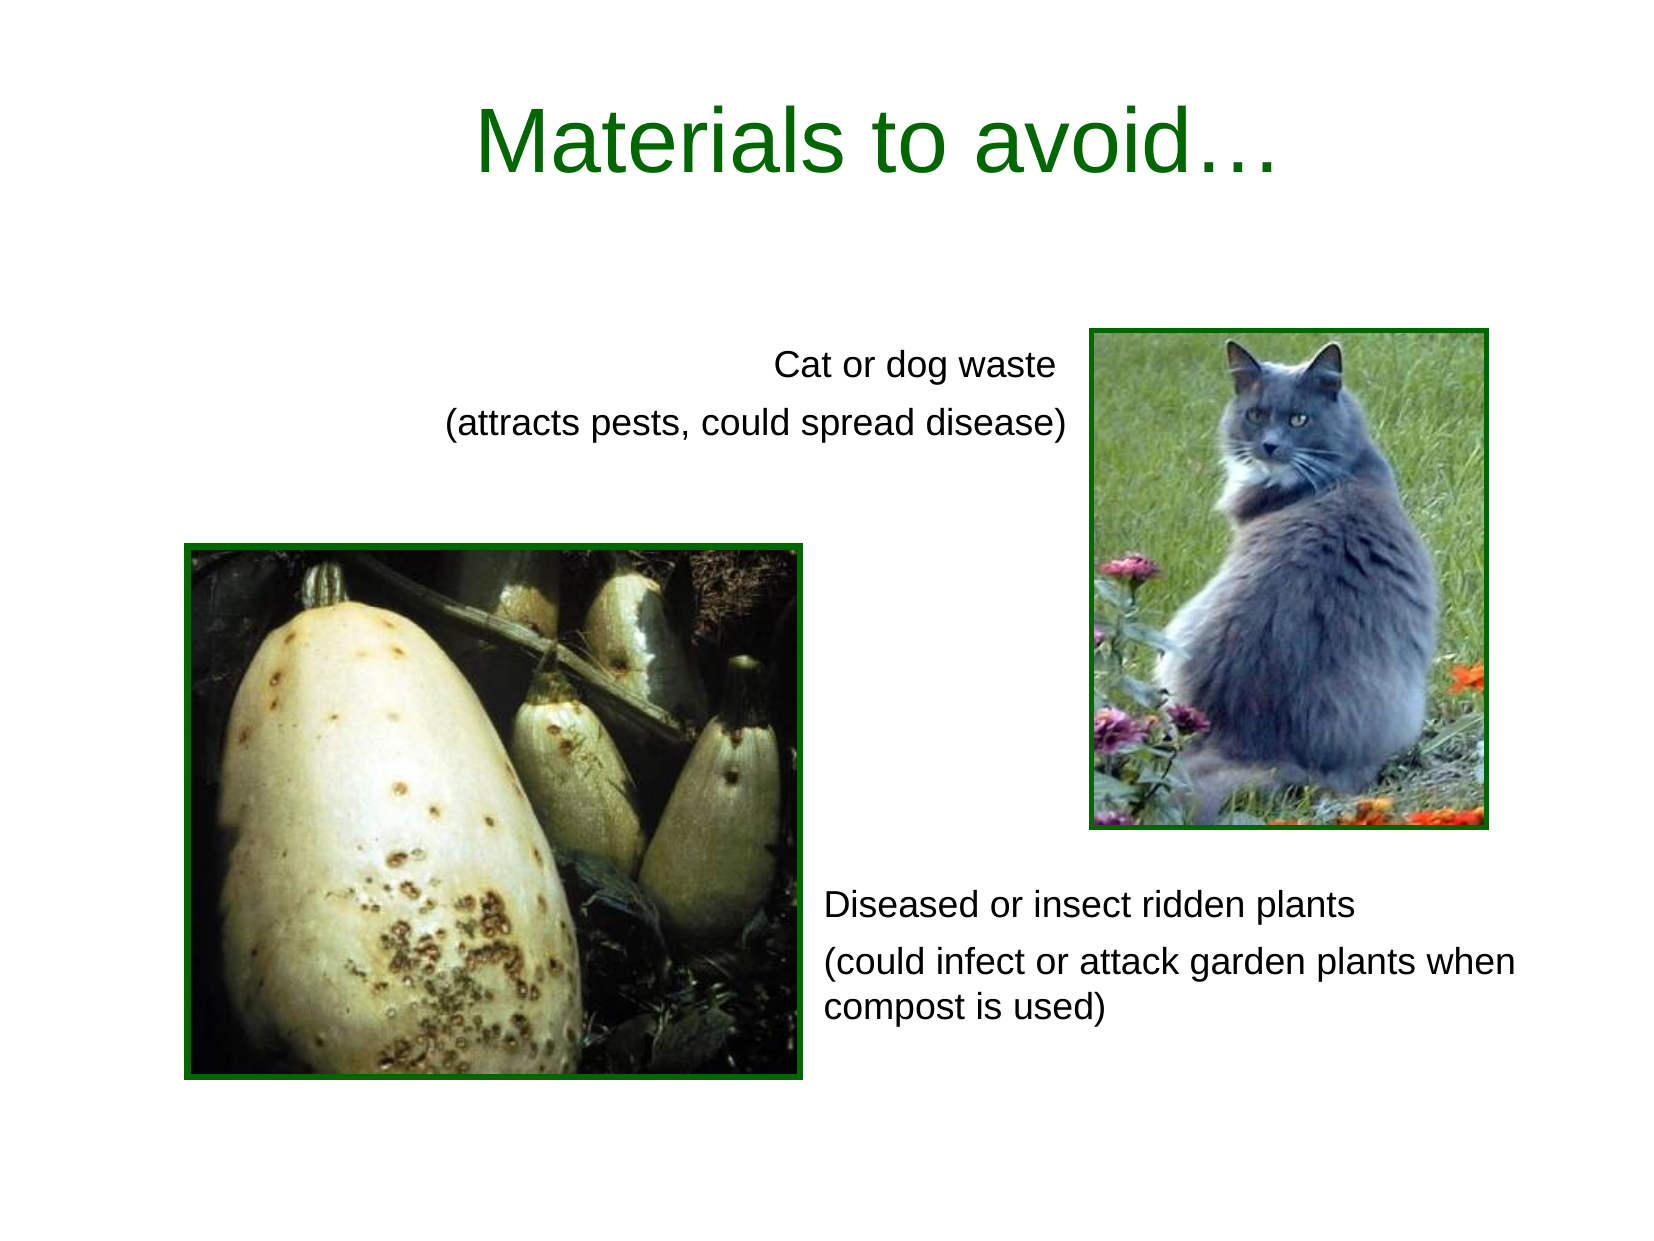

# Materials to avoid…
Cat or dog waste
(attracts pests, could spread disease)
Diseased or insect ridden plants
(could infect or attack garden plants when compost is used)